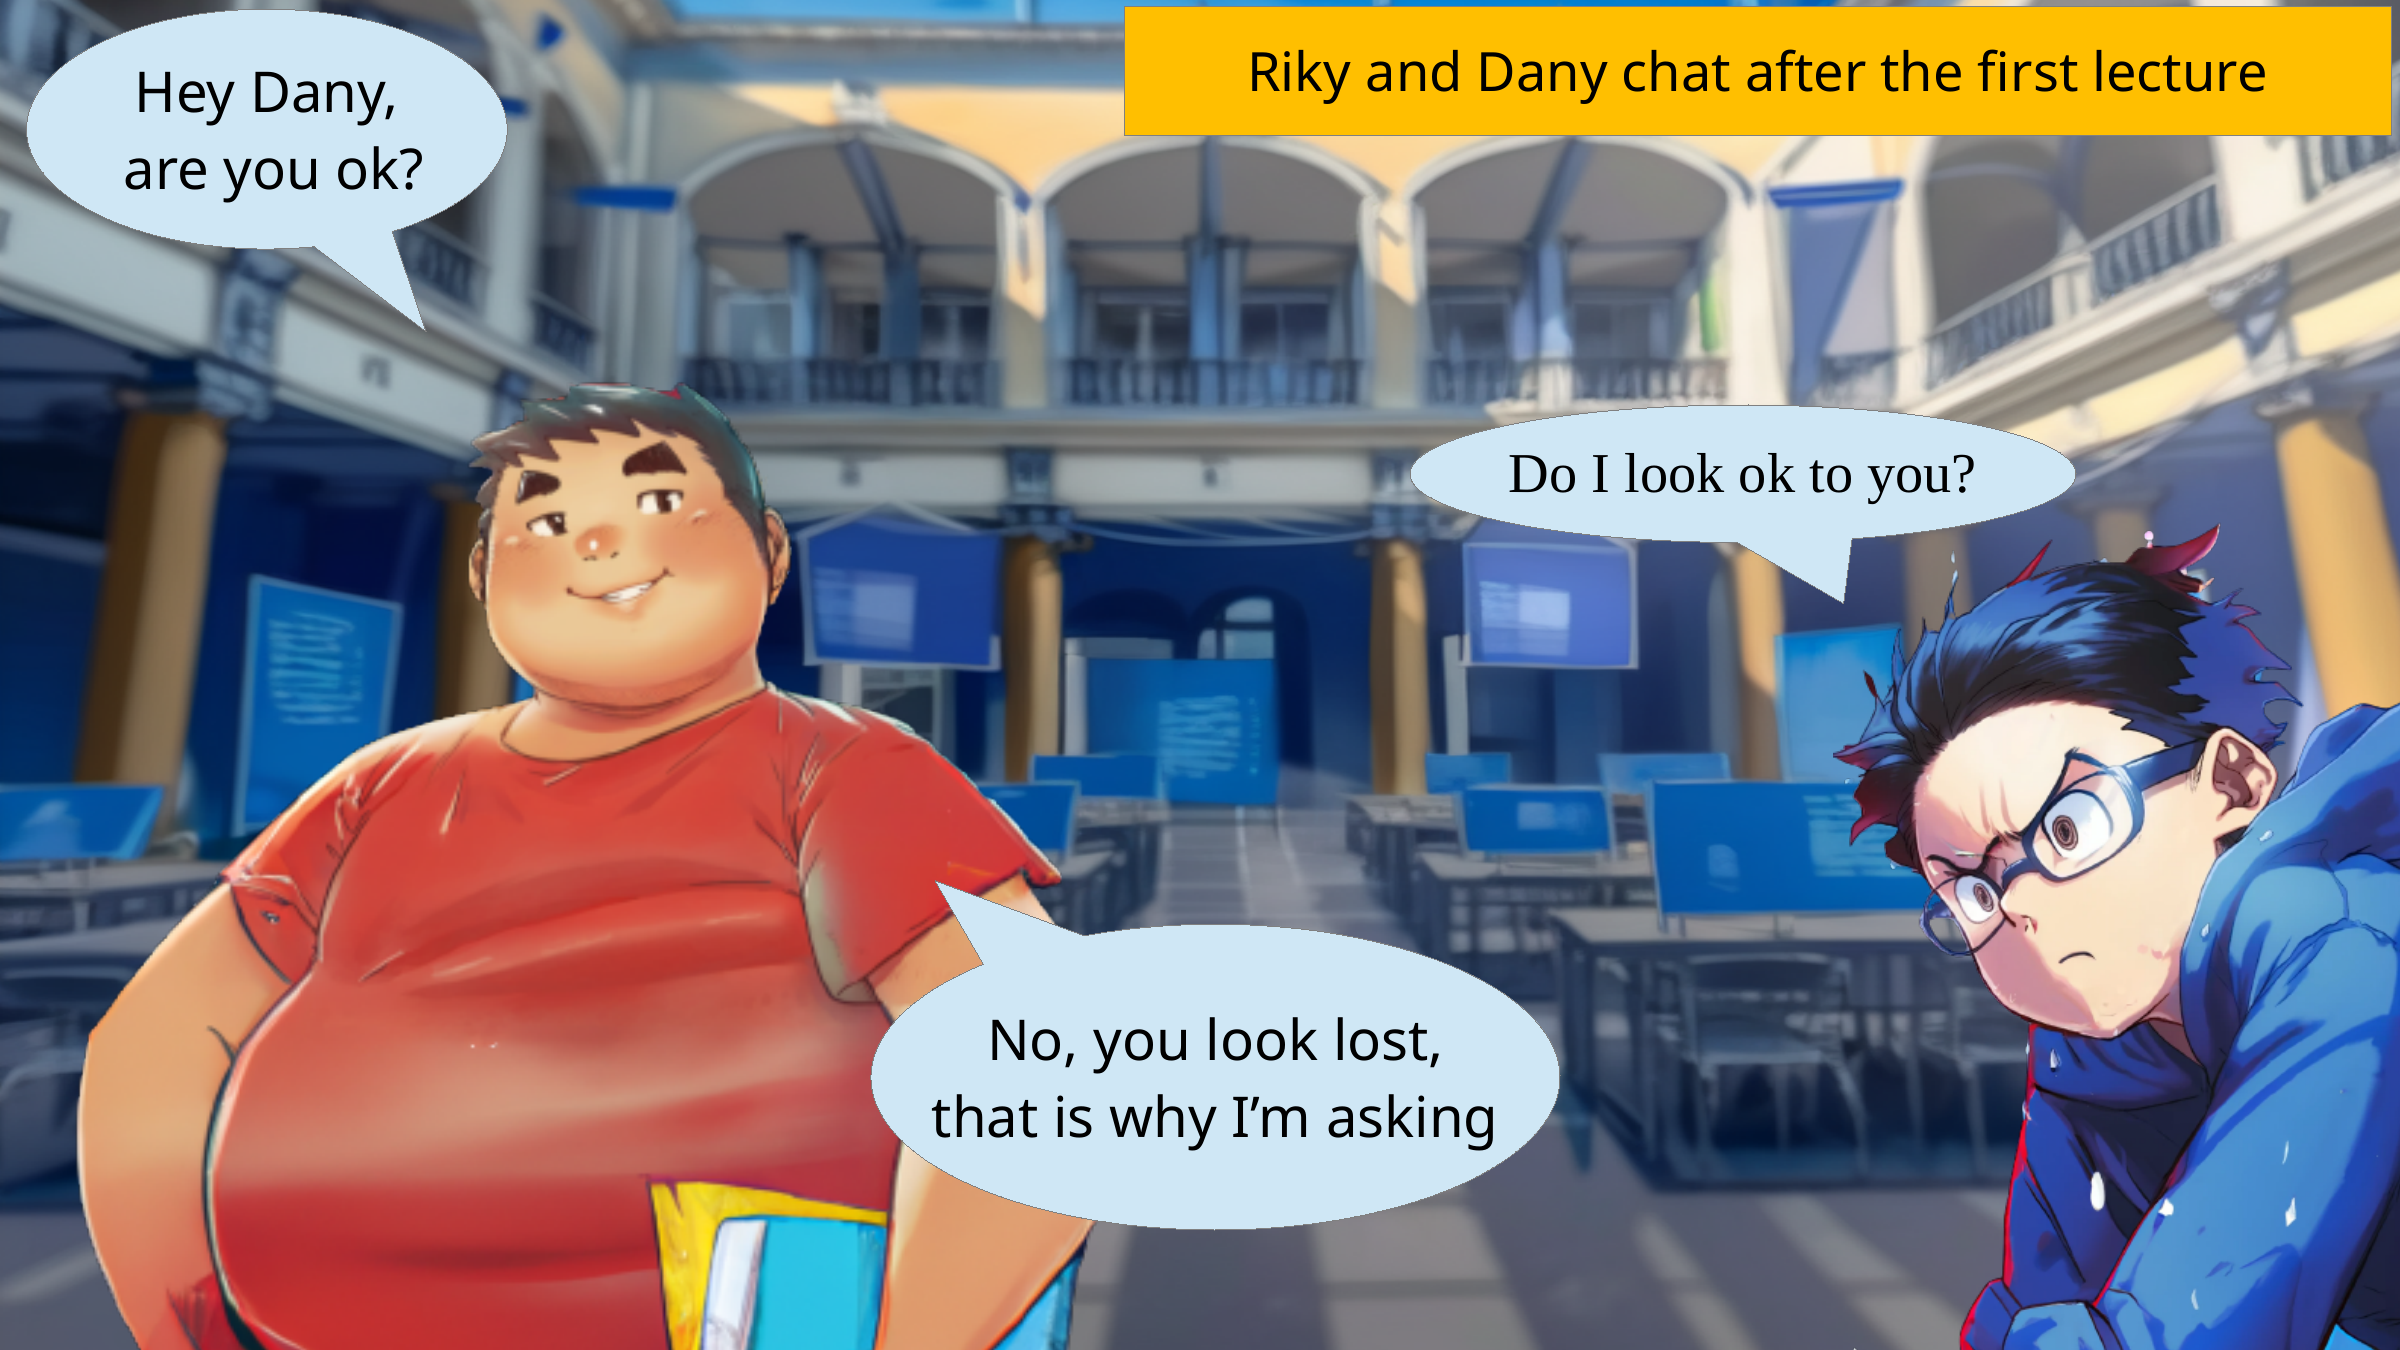

Riky and Dany chat after the first lecture
Hey Dany,
 are you ok?
Do I look ok to you?
No, you look lost,
 that is why I’m asking